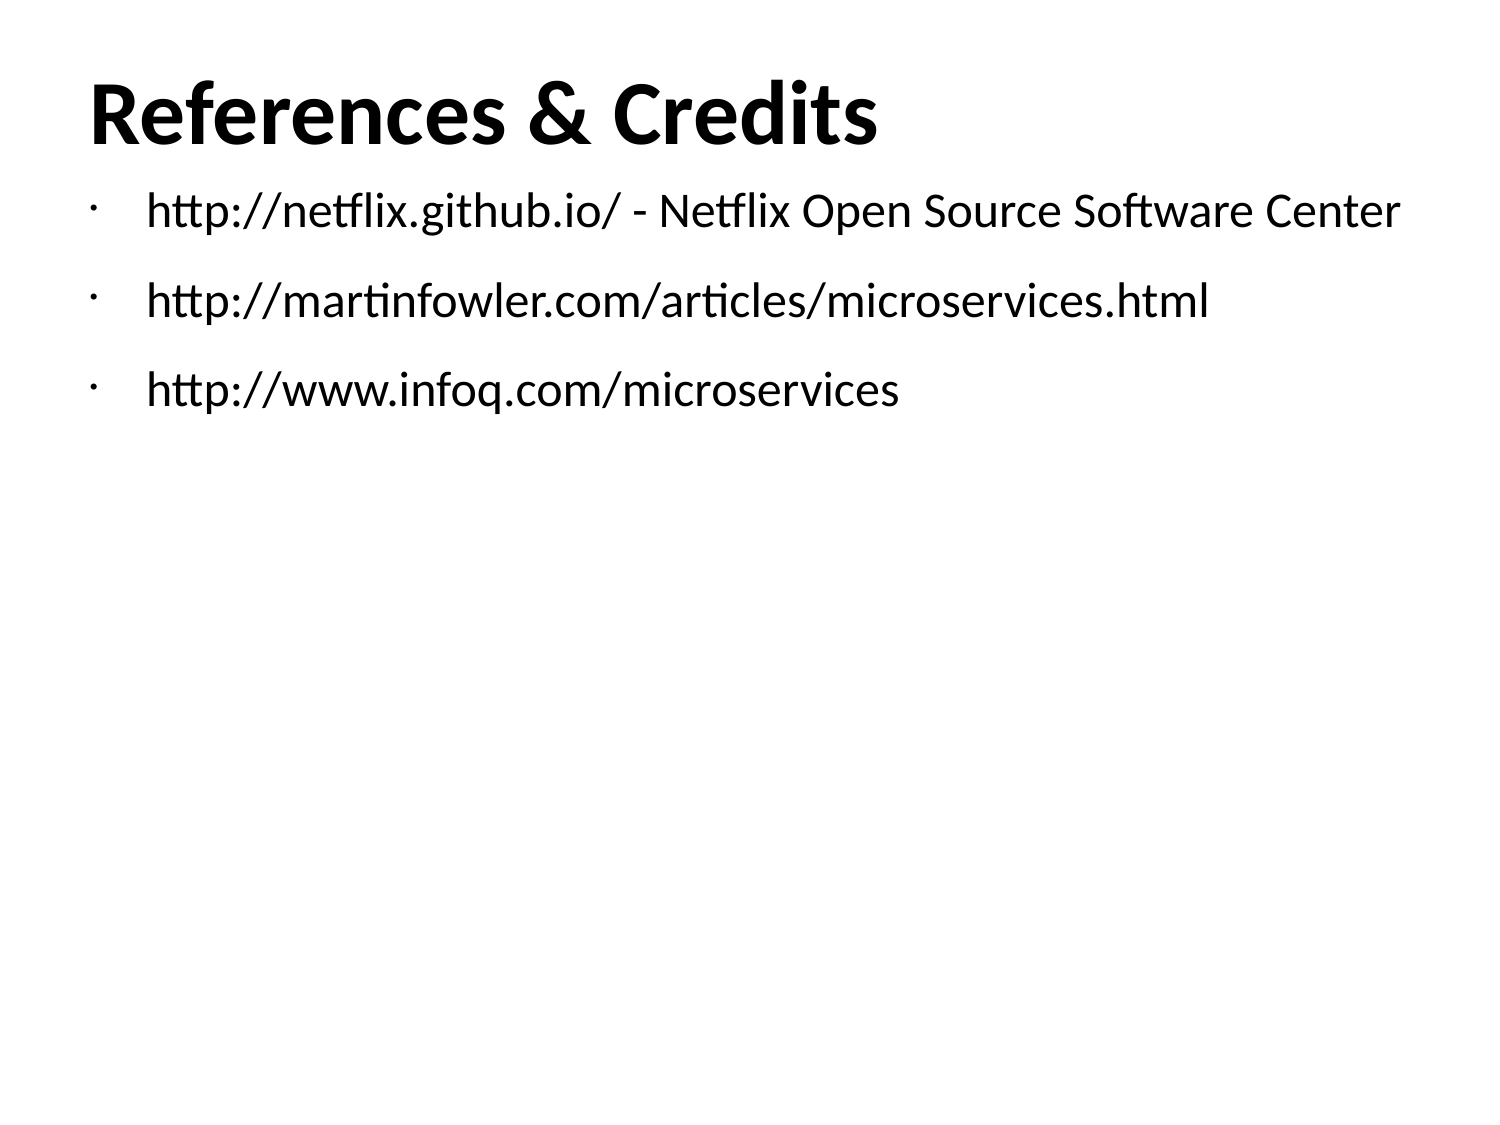

# References & Credits
http://netflix.github.io/ - Netflix Open Source Software Center
http://martinfowler.com/articles/microservices.html
http://www.infoq.com/microservices